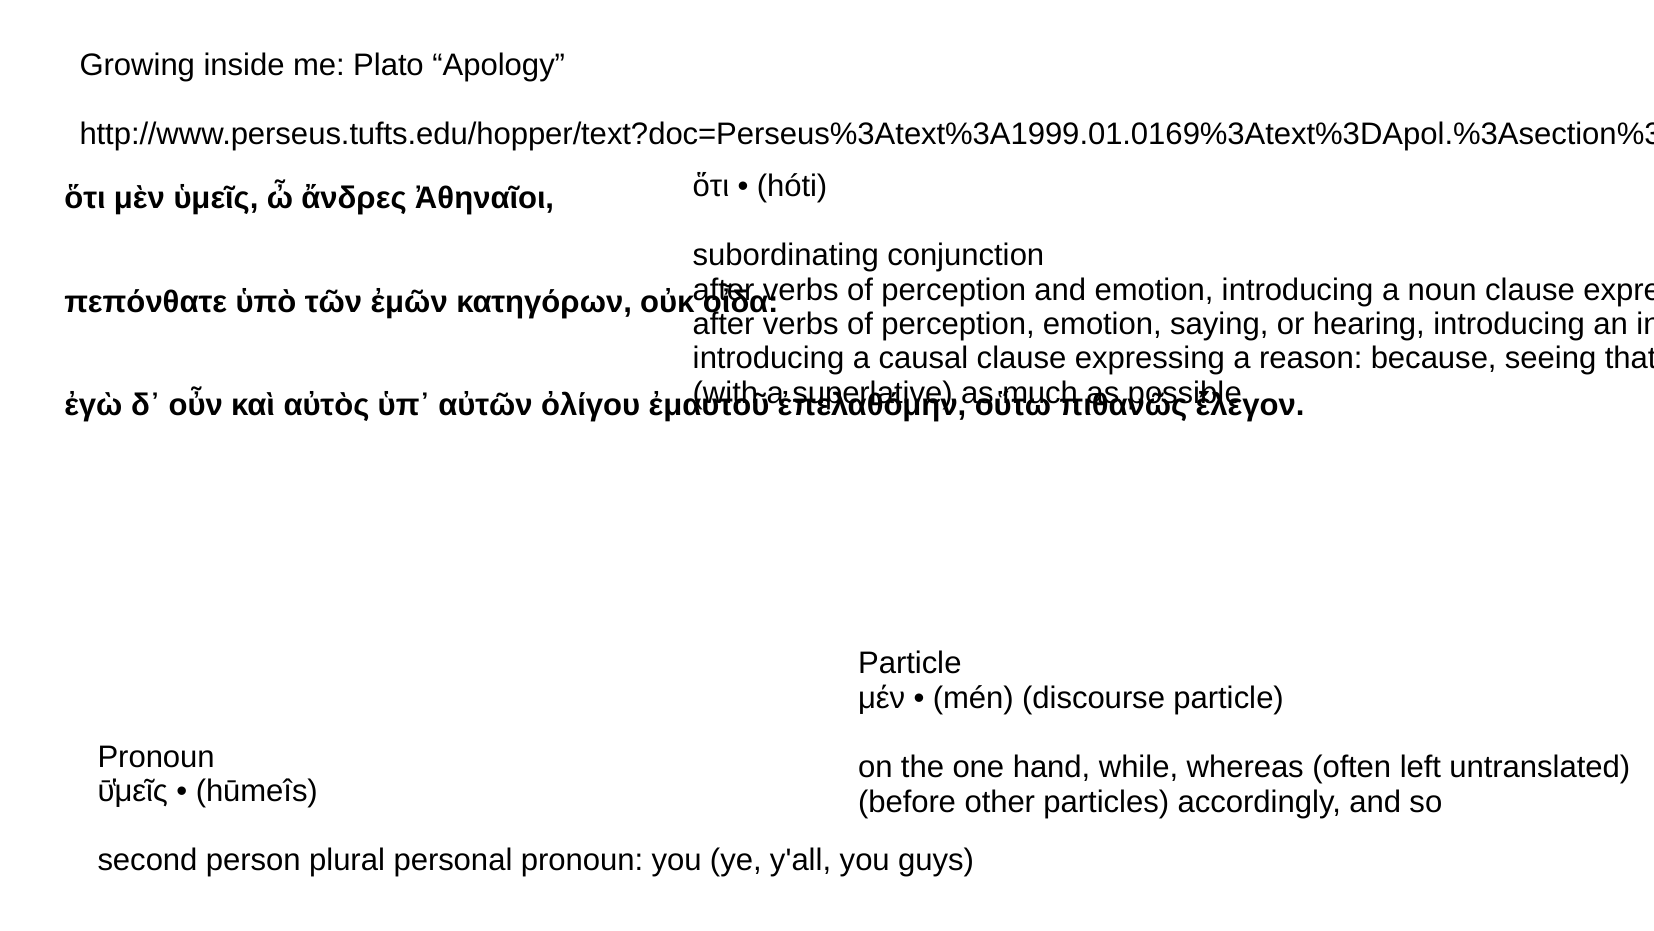

Growing inside me: Plato “Apology”
http://www.perseus.tufts.edu/hopper/text?doc=Perseus%3Atext%3A1999.01.0169%3Atext%3DApol.%3Asection%3D17a
ὅτι • (hóti)
subordinating conjunction
after verbs of perception and emotion, introducing a noun clause expressing a fact: that (with the same mood as the corresponding independent clause)
after verbs of perception, emotion, saying, or hearing, introducing an indirect statement: that (with indicative or optative)
introducing a causal clause expressing a reason: because, seeing that
(with a superlative) as much as possible
ὅτι μὲν ὑμεῖς, ὦ ἄνδρες Ἀθηναῖοι,
πεπόνθατε ὑπὸ τῶν ἐμῶν κατηγόρων, οὐκ οἶδα:
ἐγὼ δ᾽ οὖν καὶ αὐτὸς ὑπ᾽ αὐτῶν ὀλίγου ἐμαυτοῦ ἐπελαθόμην, οὕτω πιθανῶς ἔλεγον.
Particle
μέν • (mén) (discourse particle)
on the one hand, while, whereas (often left untranslated)
(before other particles) accordingly, and so
Pronoun
ῡ̔μεῖς • (hūmeîs)
second person plural personal pronoun: you (ye, y'all, you guys)